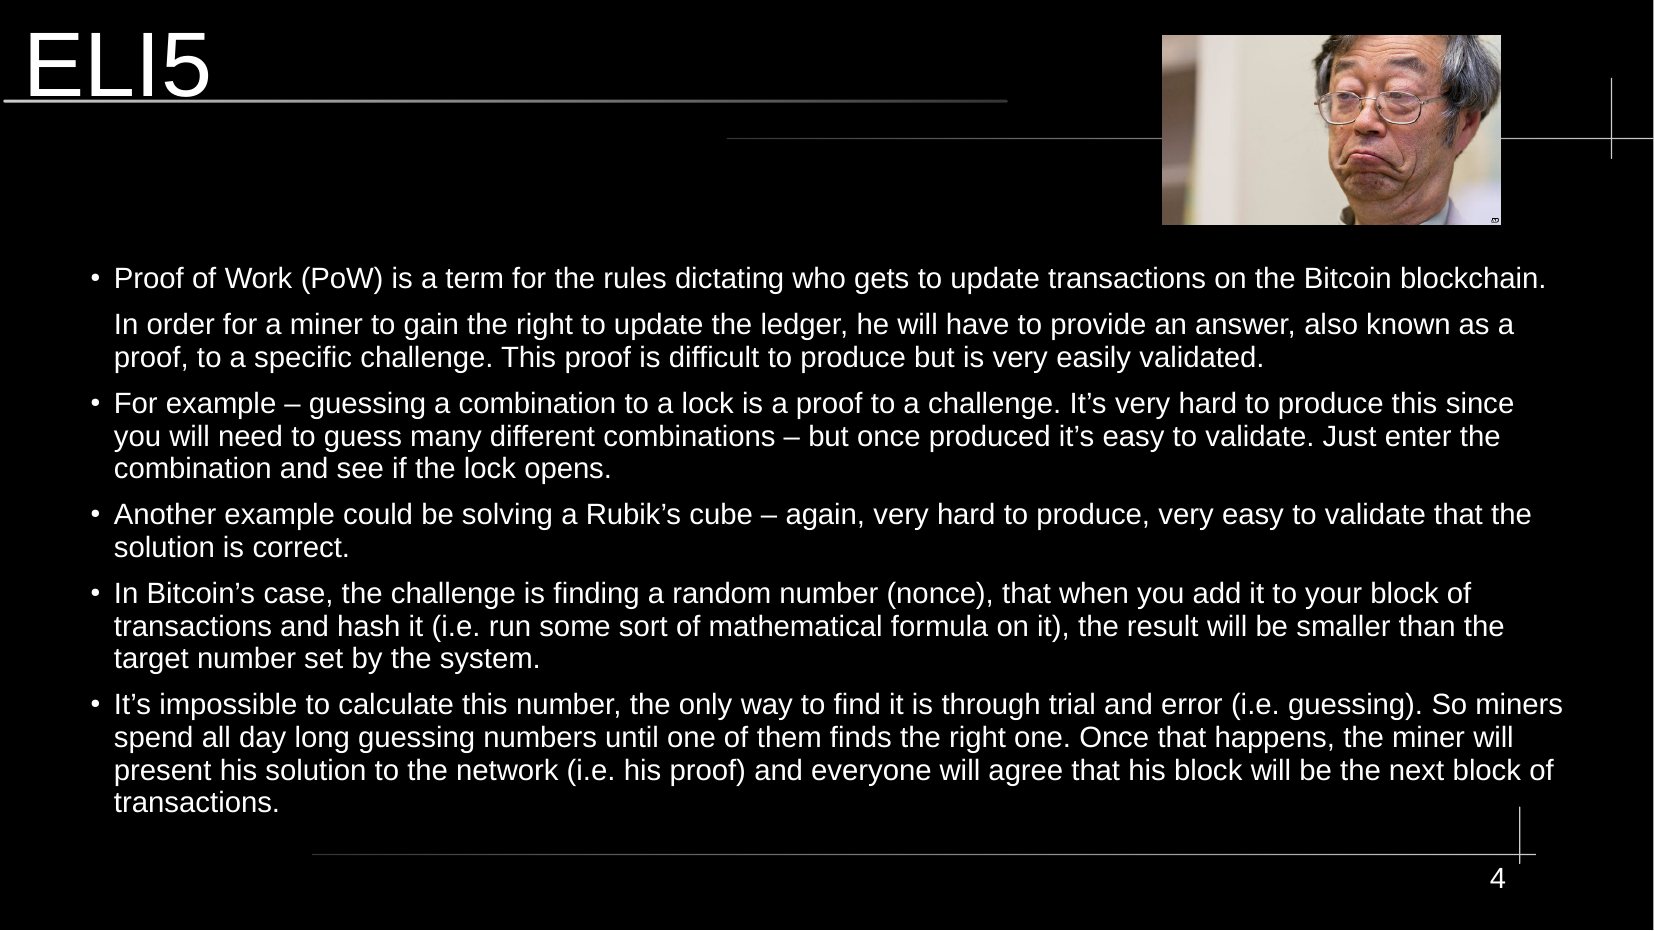

# ELI5
Proof of Work (PoW) is a term for the rules dictating who gets to update transactions on the Bitcoin blockchain.
In order for a miner to gain the right to update the ledger, he will have to provide an answer, also known as a proof, to a specific challenge. This proof is difficult to produce but is very easily validated.
For example – guessing a combination to a lock is a proof to a challenge. It’s very hard to produce this since you will need to guess many different combinations – but once produced it’s easy to validate. Just enter the combination and see if the lock opens.
Another example could be solving a Rubik’s cube – again, very hard to produce, very easy to validate that the solution is correct.
In Bitcoin’s case, the challenge is finding a random number (nonce), that when you add it to your block of transactions and hash it (i.e. run some sort of mathematical formula on it), the result will be smaller than the target number set by the system.
It’s impossible to calculate this number, the only way to find it is through trial and error (i.e. guessing). So miners spend all day long guessing numbers until one of them finds the right one. Once that happens, the miner will present his solution to the network (i.e. his proof) and everyone will agree that his block will be the next block of transactions.
4